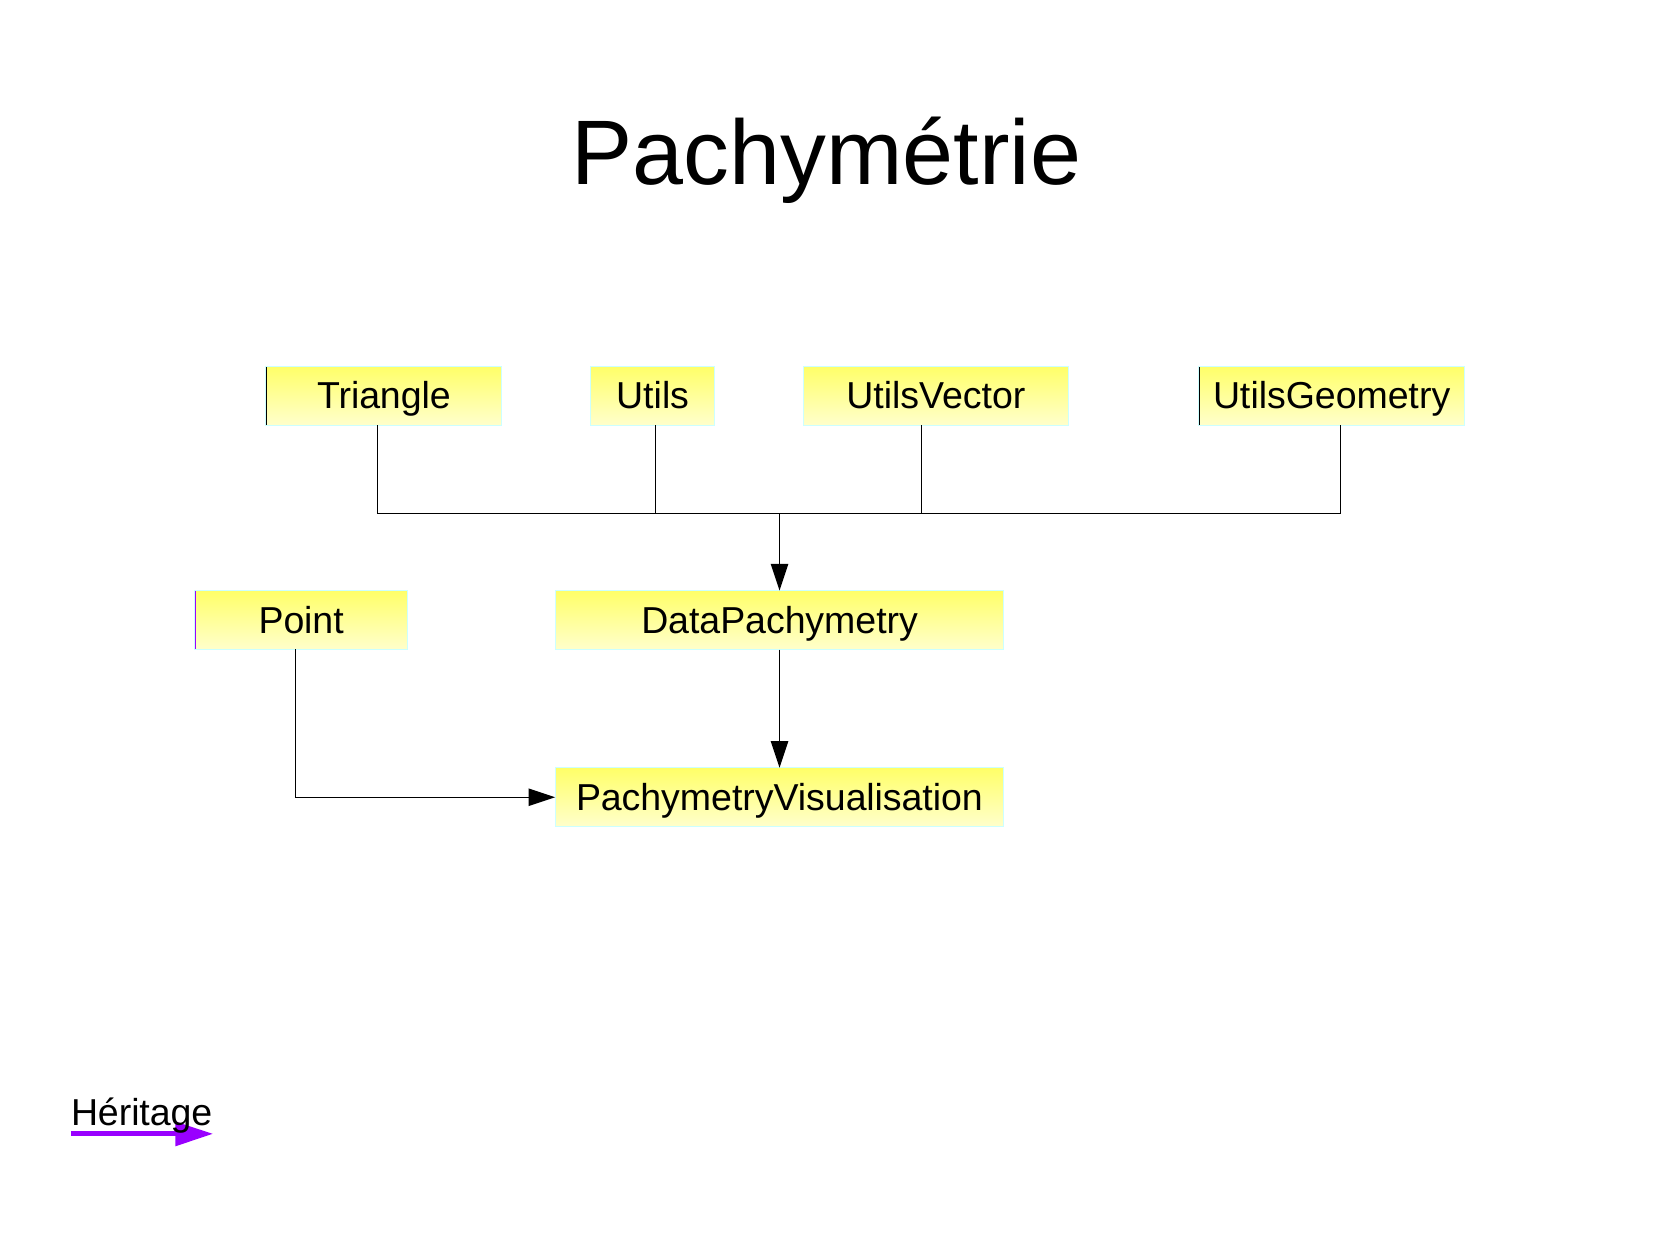

# Pachymétrie
Triangle
Utils
UtilsVector
UtilsGeometry
Point
DataPachymetry
PachymetryVisualisation
Héritage